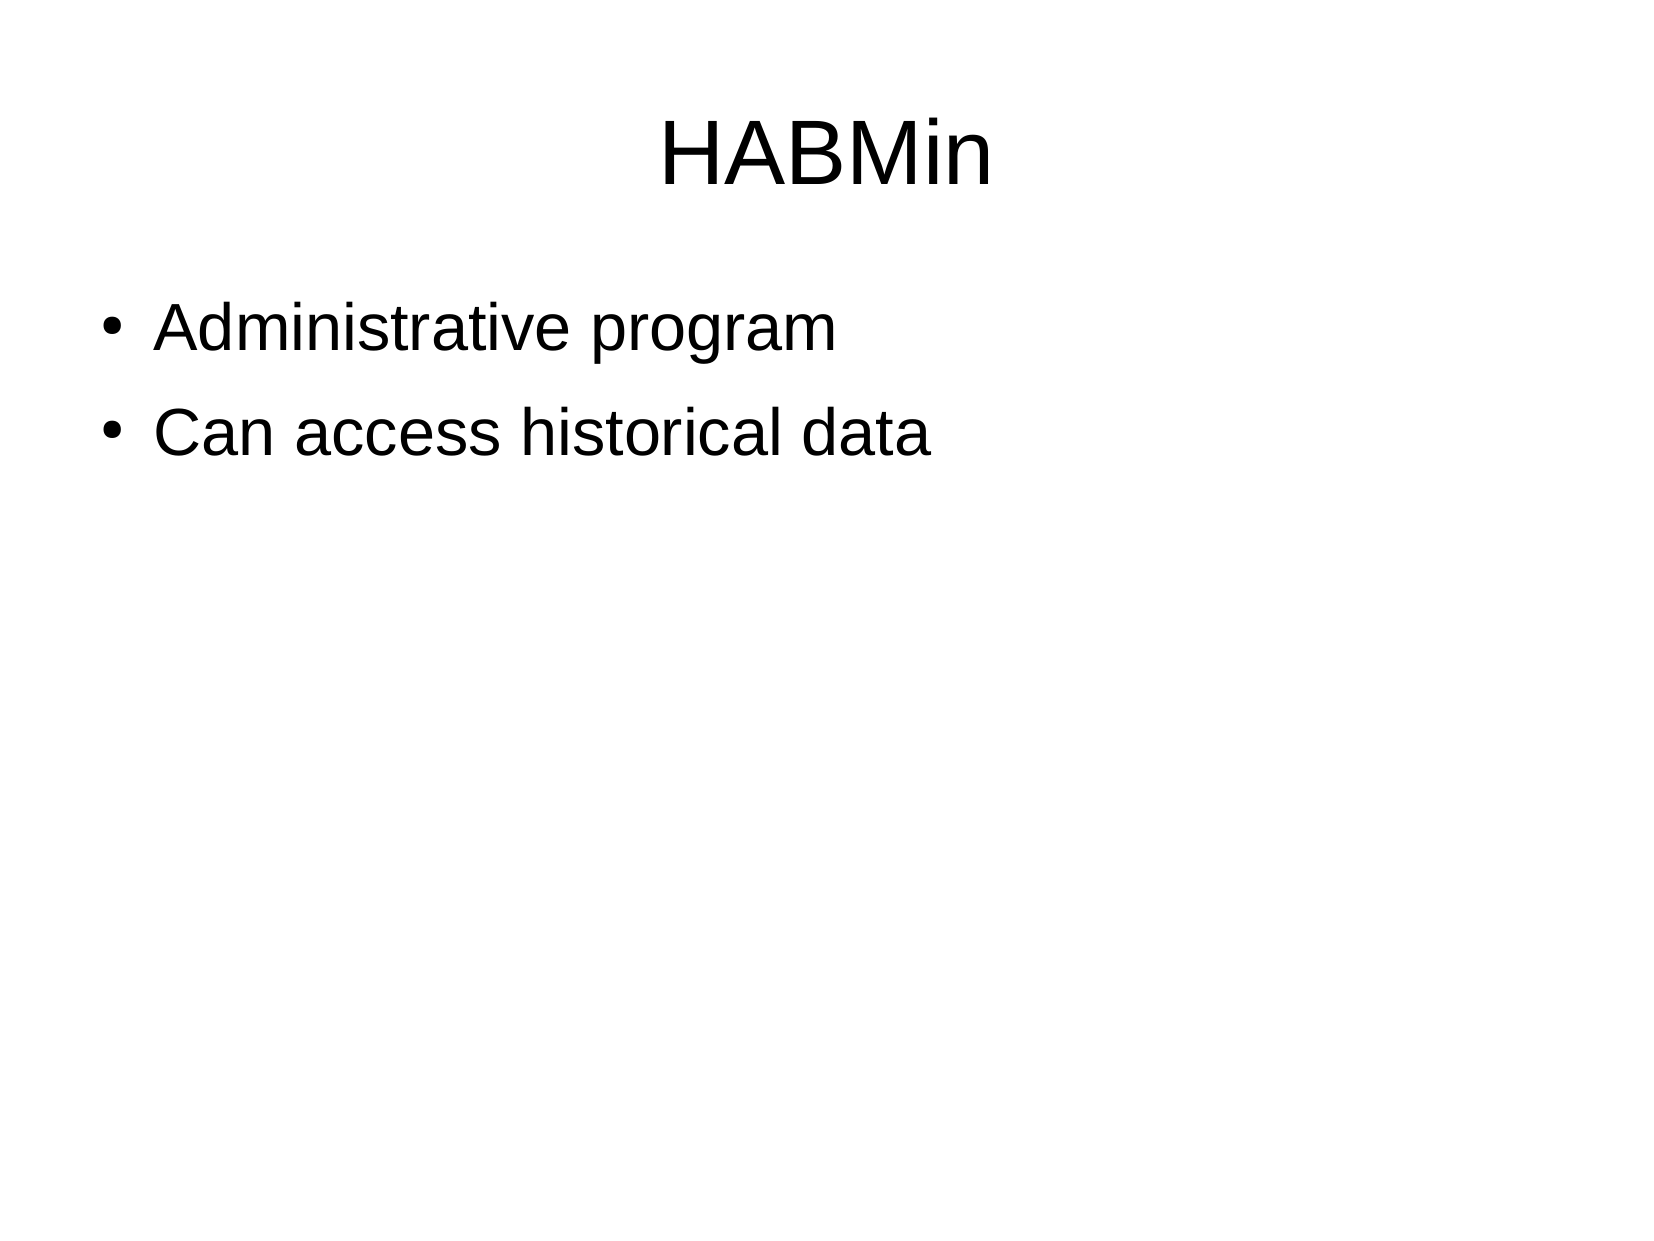

# HABMin
Administrative program
Can access historical data